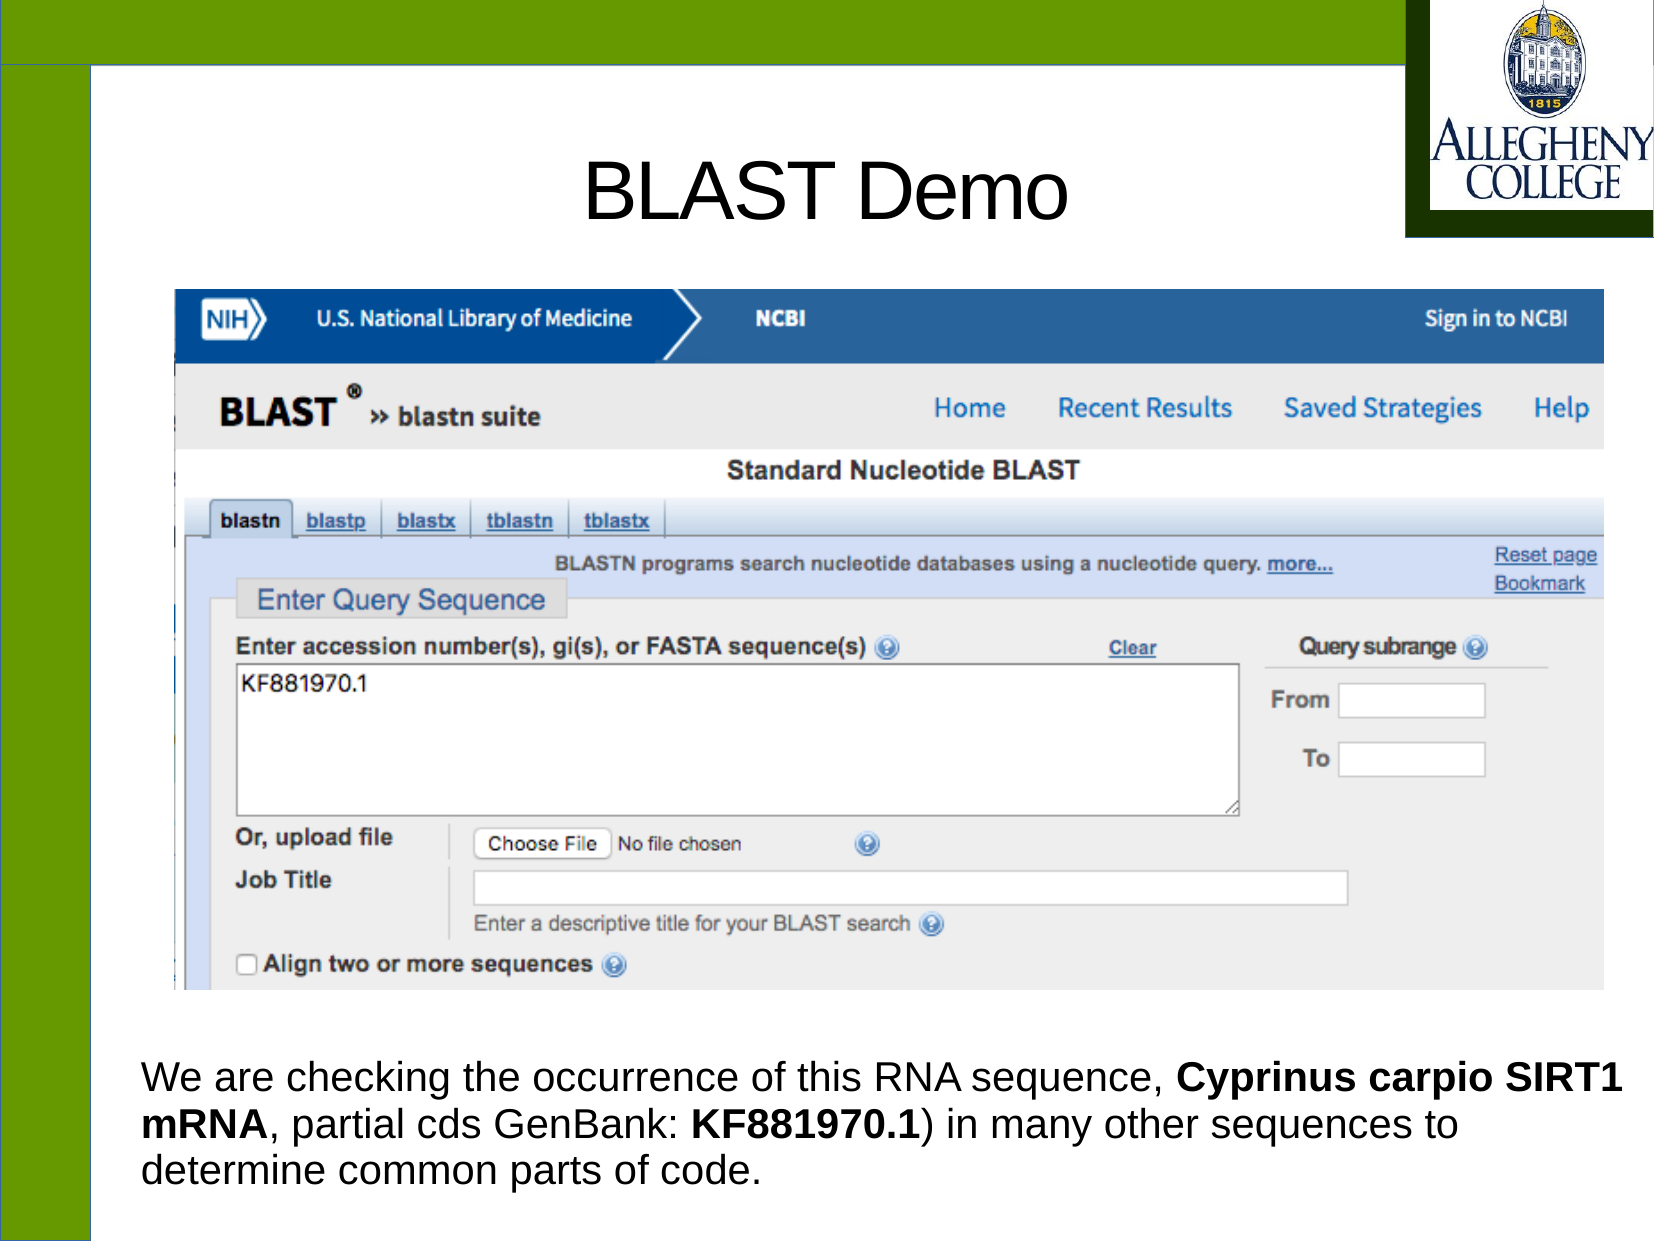

# BLAST Demo
We are checking the occurrence of this RNA sequence, Cyprinus carpio SIRT1 mRNA, partial cds GenBank: KF881970.1) in many other sequences to determine common parts of code.